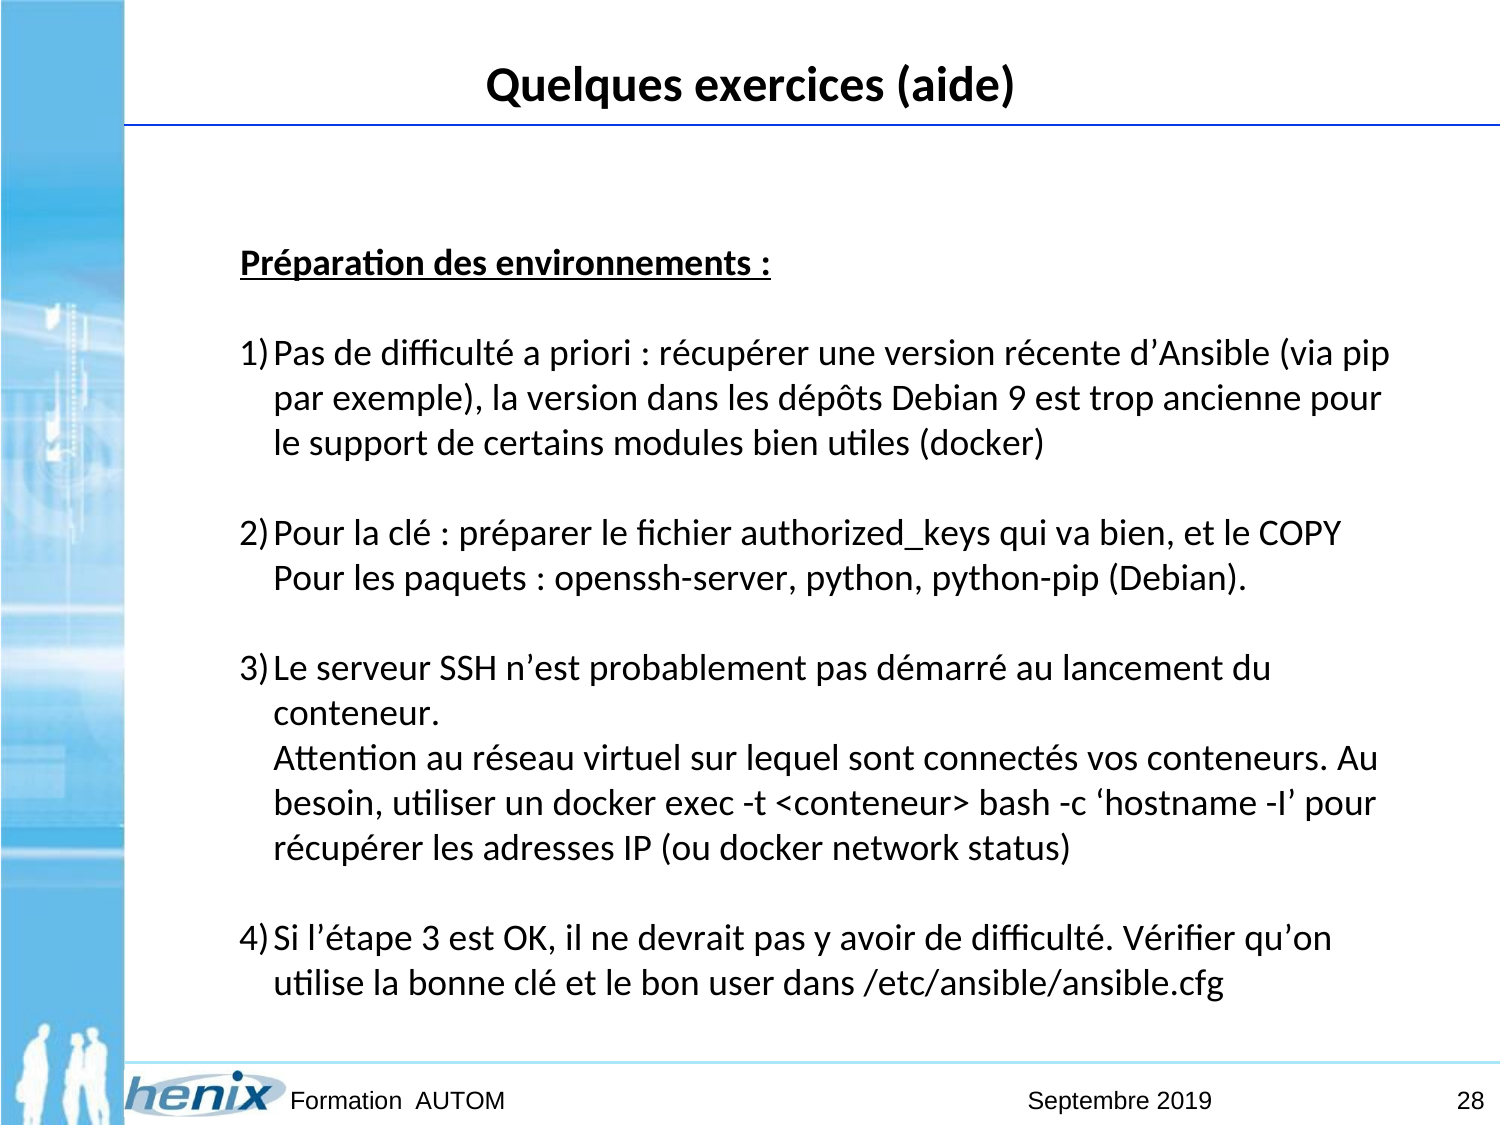

Quelques exercices (aide)
Préparation des environnements :
Pas de difficulté a priori : récupérer une version récente d’Ansible (via pip par exemple), la version dans les dépôts Debian 9 est trop ancienne pour le support de certains modules bien utiles (docker)
Pour la clé : préparer le fichier authorized_keys qui va bien, et le COPY
Pour les paquets : openssh-server, python, python-pip (Debian).
Le serveur SSH n’est probablement pas démarré au lancement du conteneur.
Attention au réseau virtuel sur lequel sont connectés vos conteneurs. Au besoin, utiliser un docker exec -t <conteneur> bash -c ‘hostname -I’ pour récupérer les adresses IP (ou docker network status)
Si l’étape 3 est OK, il ne devrait pas y avoir de difficulté. Vérifier qu’on utilise la bonne clé et le bon user dans /etc/ansible/ansible.cfg
Formation AUTOM
Septembre 2019